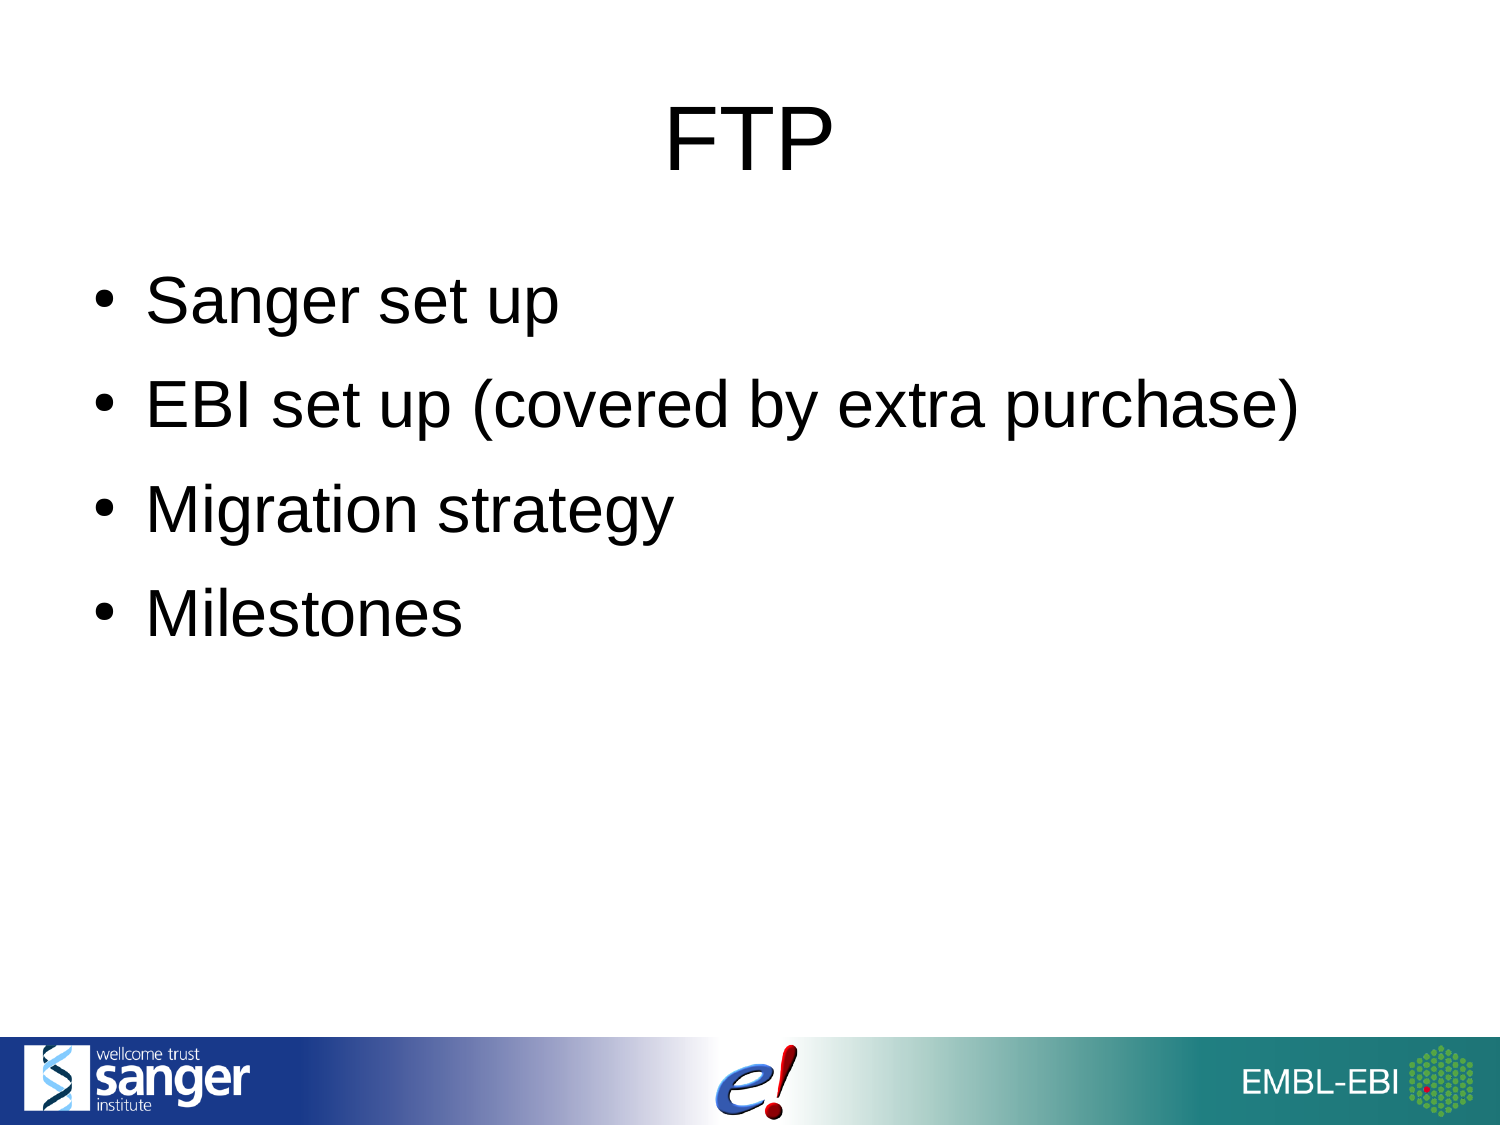

# FTP
Sanger set up
EBI set up (covered by extra purchase)
Migration strategy
Milestones